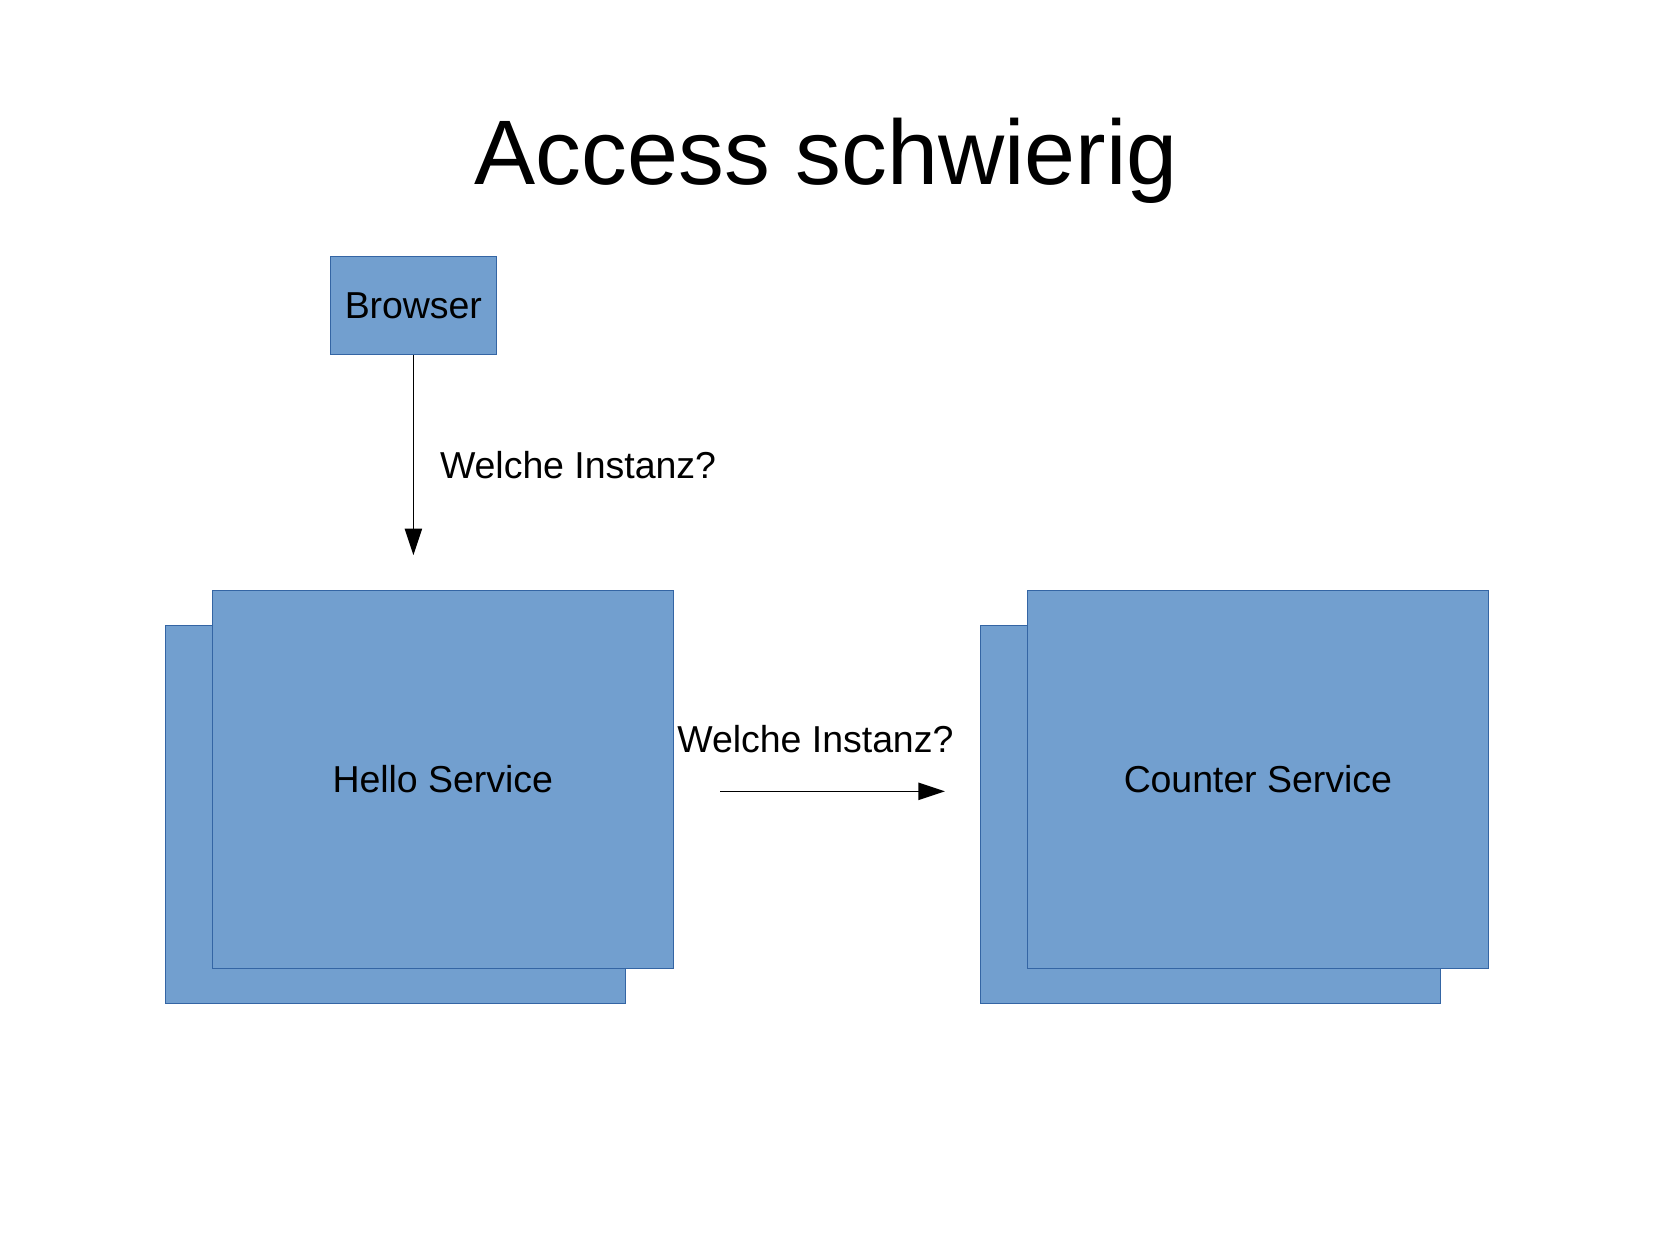

# Access schwierig
Browser
Welche Instanz?
Hello Service
Counter Service
Hello Service
Counter Service
Welche Instanz?